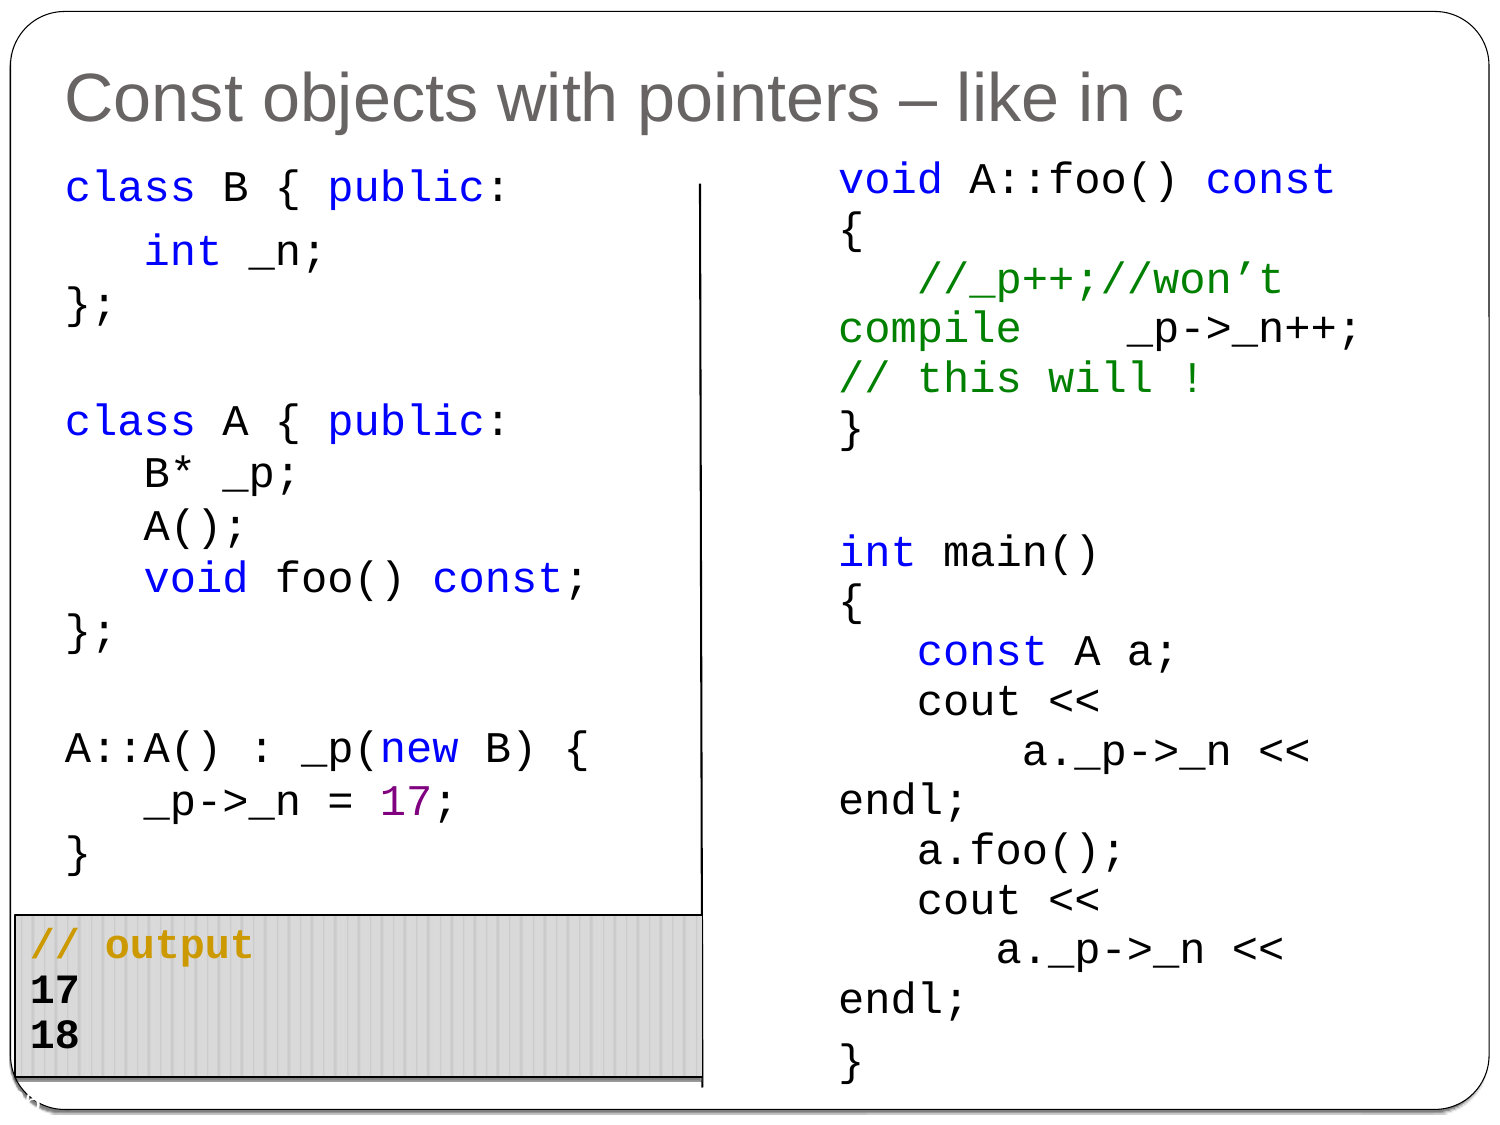

# Const objects with pointers – like in c
void A::foo() const
{
   //_p++;//won’t compile _p->_n++; // this will !
}
int main()
{
   const A a;
 cout <<
    a._p->_n << endl;
   a.foo();
 cout <<
    a._p->_n << endl;
}
class B { public:
 int _n;
};
class A { public:
   B* _p;
   A();
   void foo() const;
};
A::A() : _p(new B) {
   _p->_n = 17;
}
// output
17
18